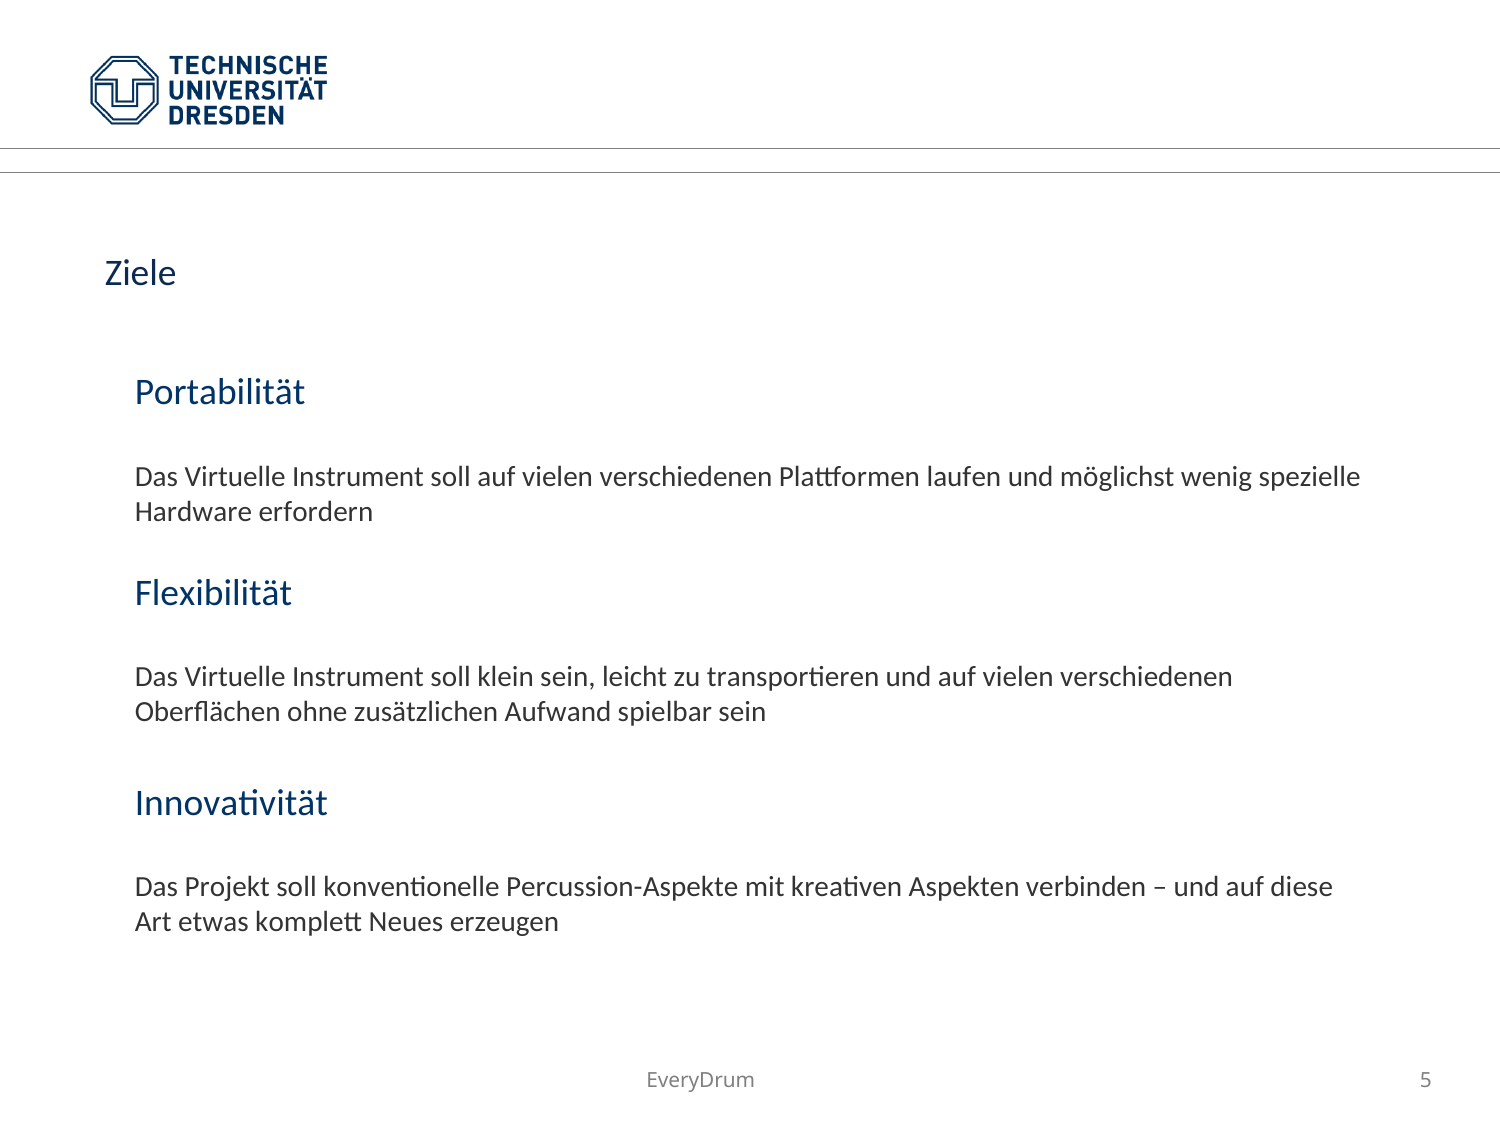

Ziele
Portabilität
Das Virtuelle Instrument soll auf vielen verschiedenen Plattformen laufen und möglichst wenig spezielle Hardware erfordern
Flexibilität
Das Virtuelle Instrument soll klein sein, leicht zu transportieren und auf vielen verschiedenen Oberflächen ohne zusätzlichen Aufwand spielbar sein
Innovativität
Das Projekt soll konventionelle Percussion-Aspekte mit kreativen Aspekten verbinden – und auf diese Art etwas komplett Neues erzeugen